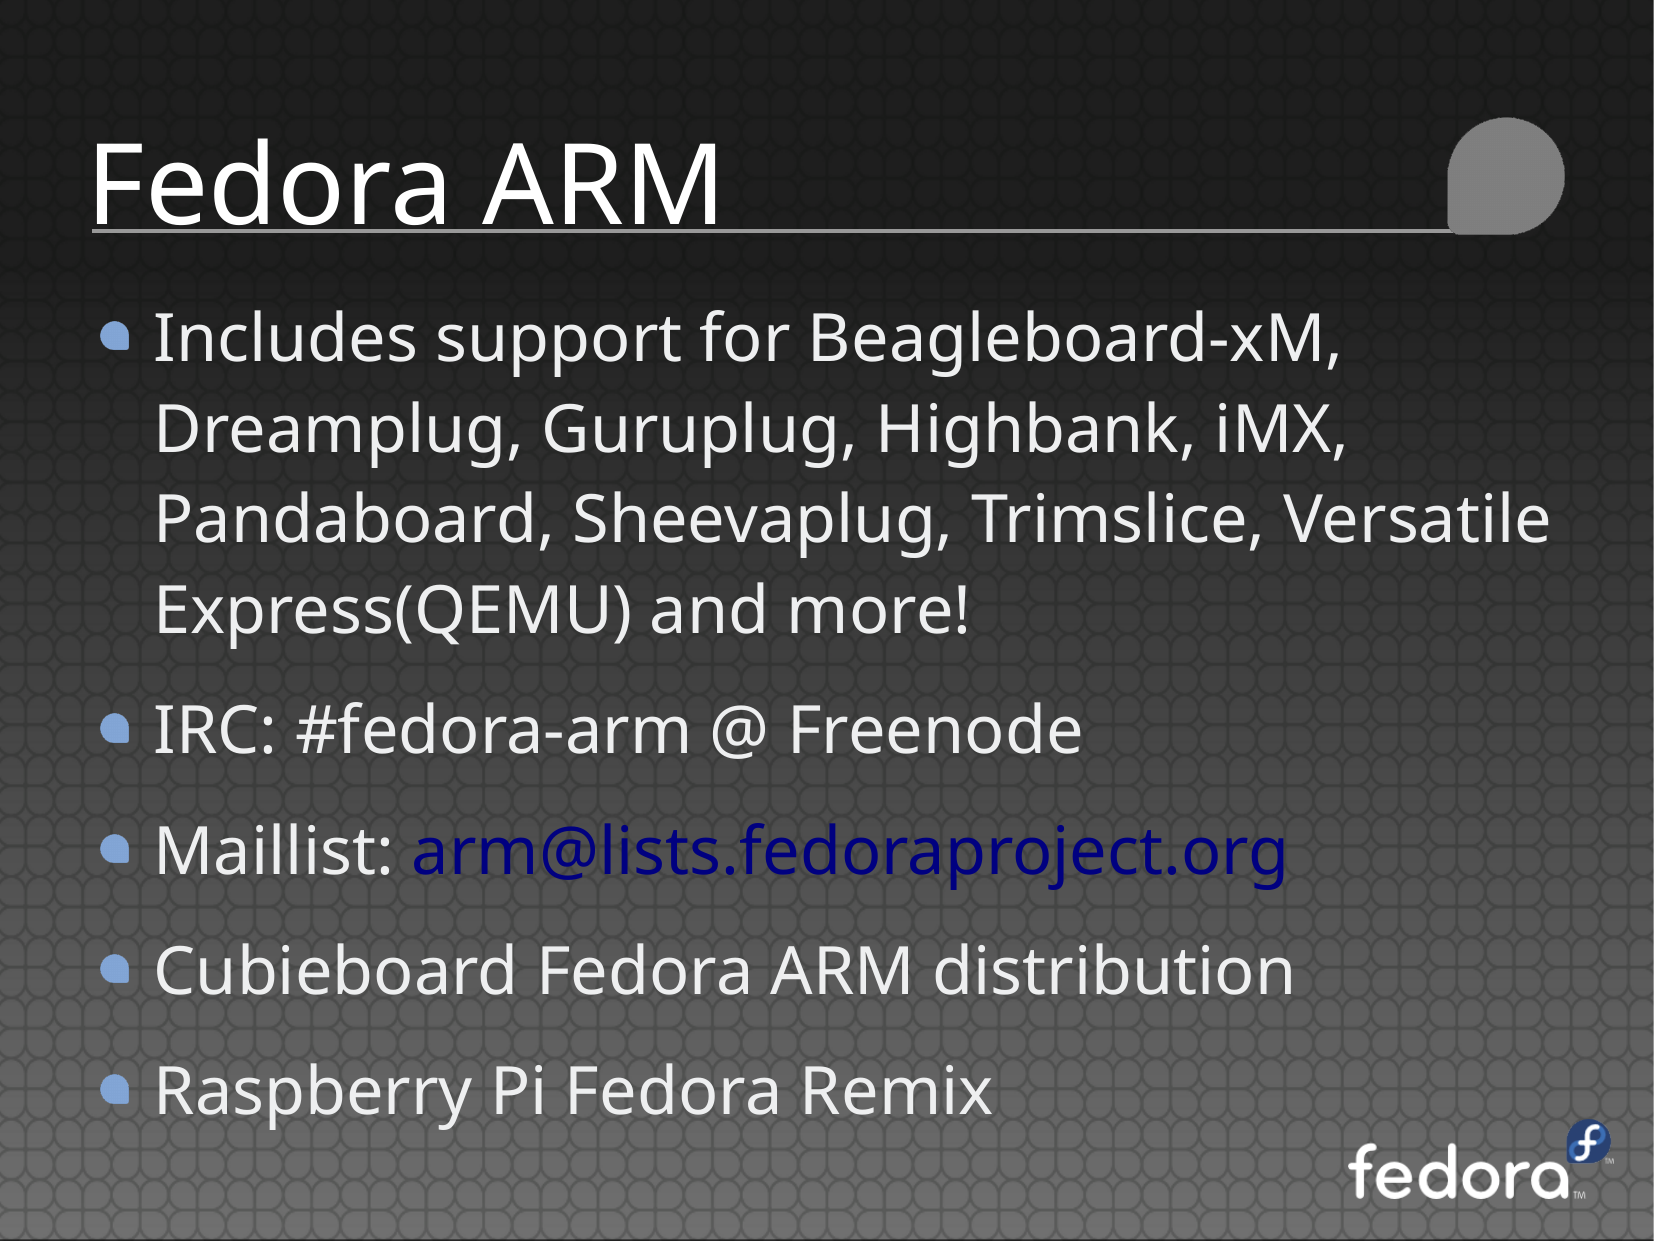

# Fedora ARM
Includes support for Beagleboard-xM, Dreamplug, Guruplug, Highbank, iMX, Pandaboard, Sheevaplug, Trimslice, Versatile Express(QEMU) and more!
IRC: #fedora-arm @ Freenode
Maillist: arm@lists.fedoraproject.org
Cubieboard Fedora ARM distribution
Raspberry Pi Fedora Remix